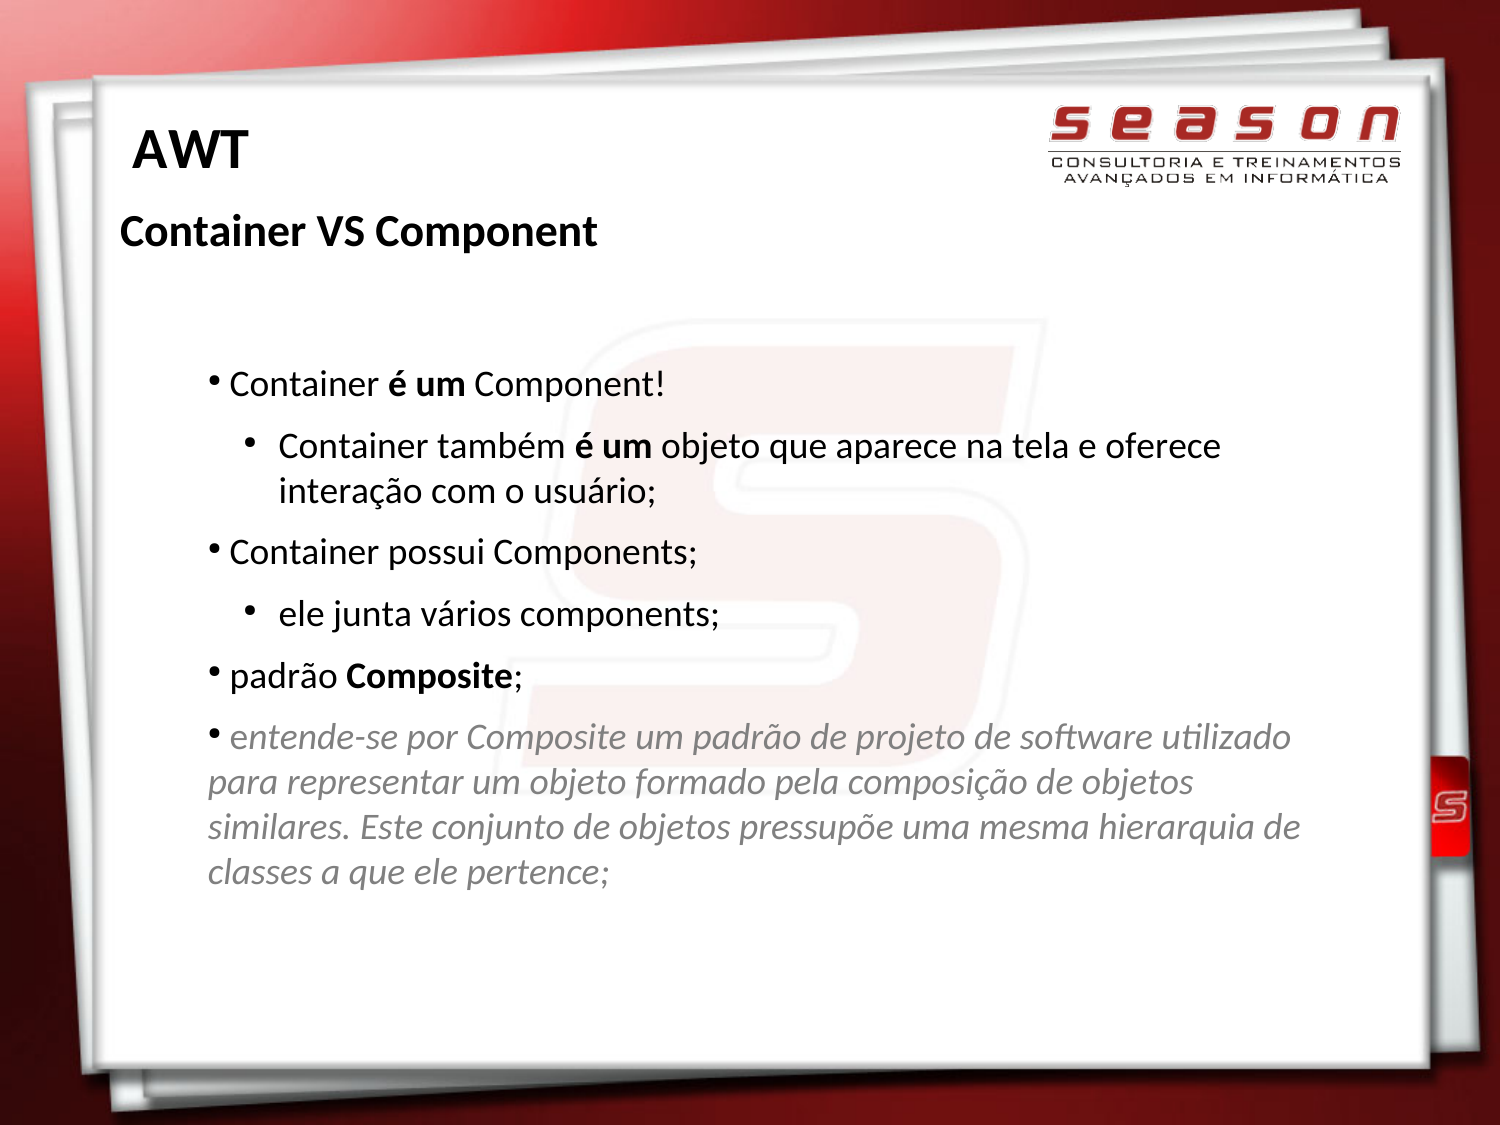

# AWT
Container VS Component
 Container é um Component!
Container também é um objeto que aparece na tela e oferece interação com o usuário;
 Container possui Components;
ele junta vários components;
 padrão Composite;
 entende-se por Composite um padrão de projeto de software utilizado para representar um objeto formado pela composição de objetos similares. Este conjunto de objetos pressupõe uma mesma hierarquia de classes a que ele pertence;